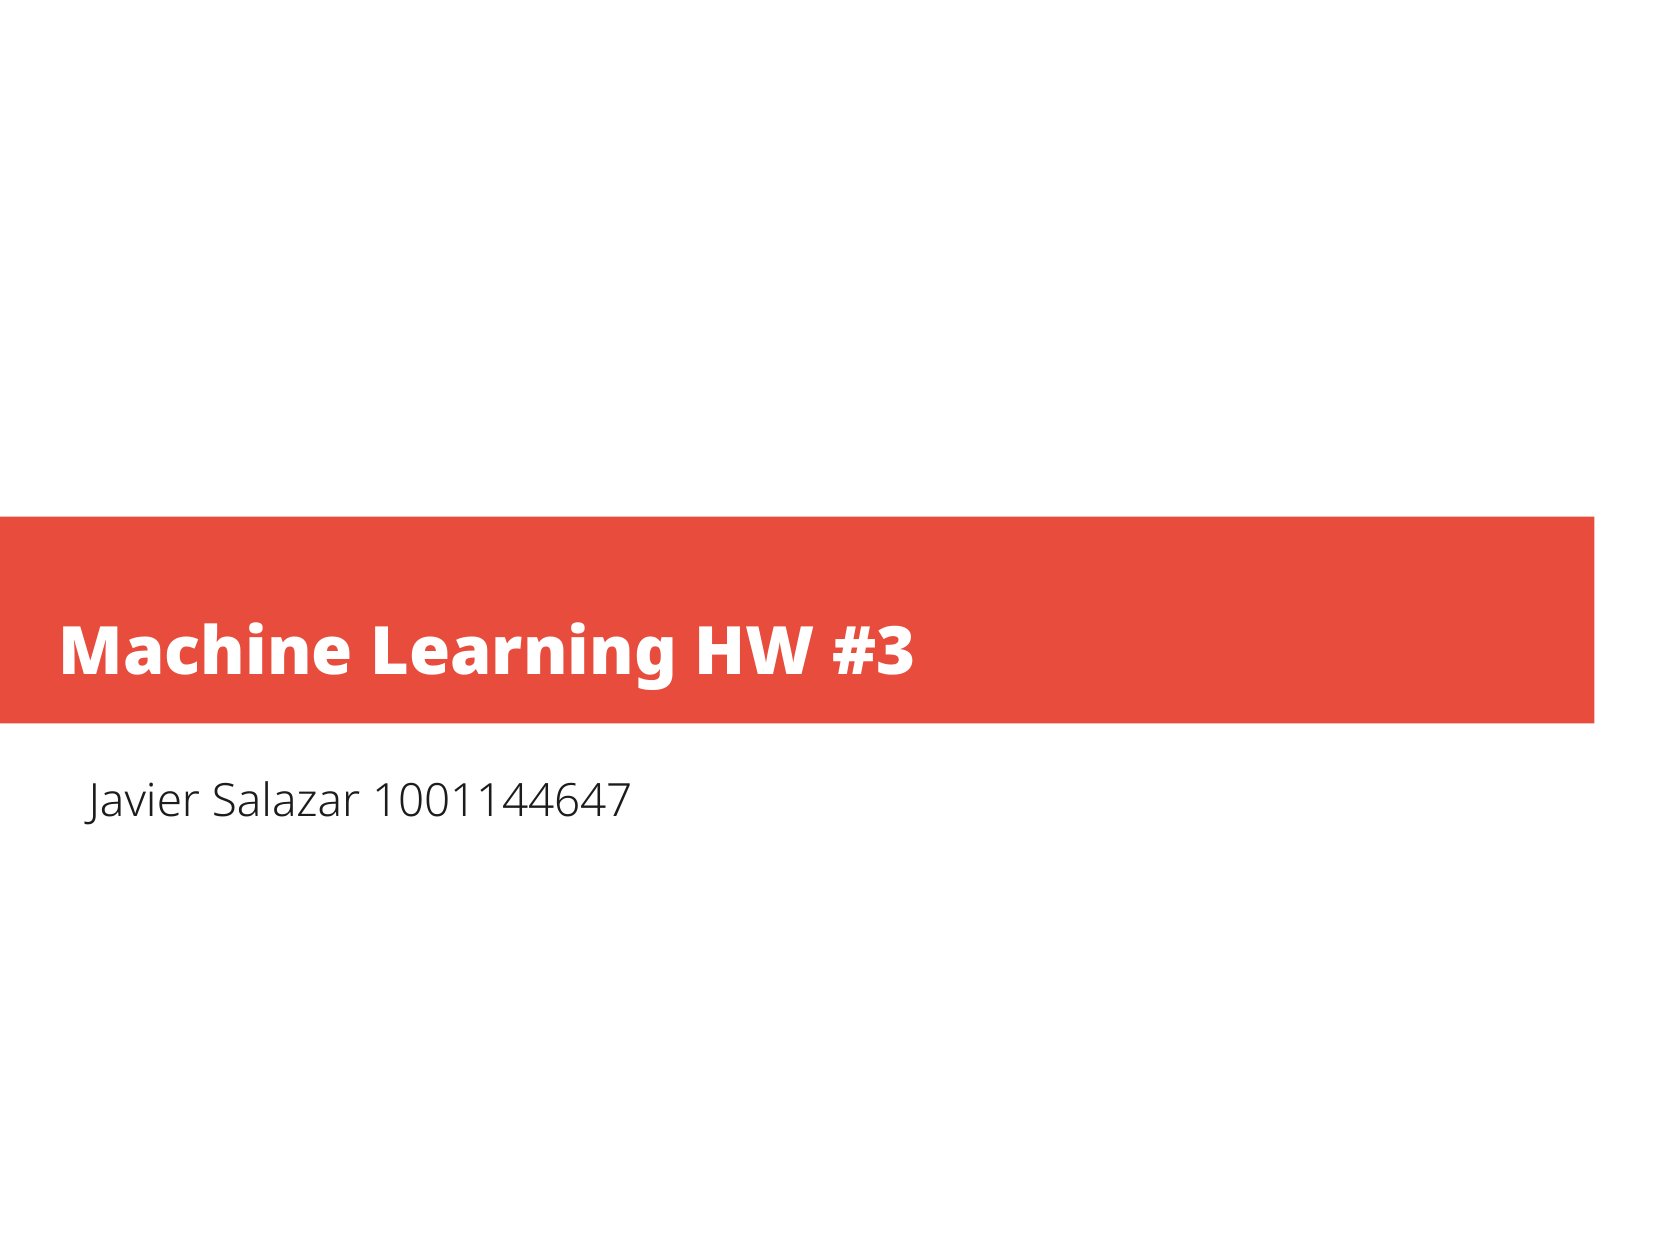

# Machine Learning HW #3
Javier Salazar 1001144647